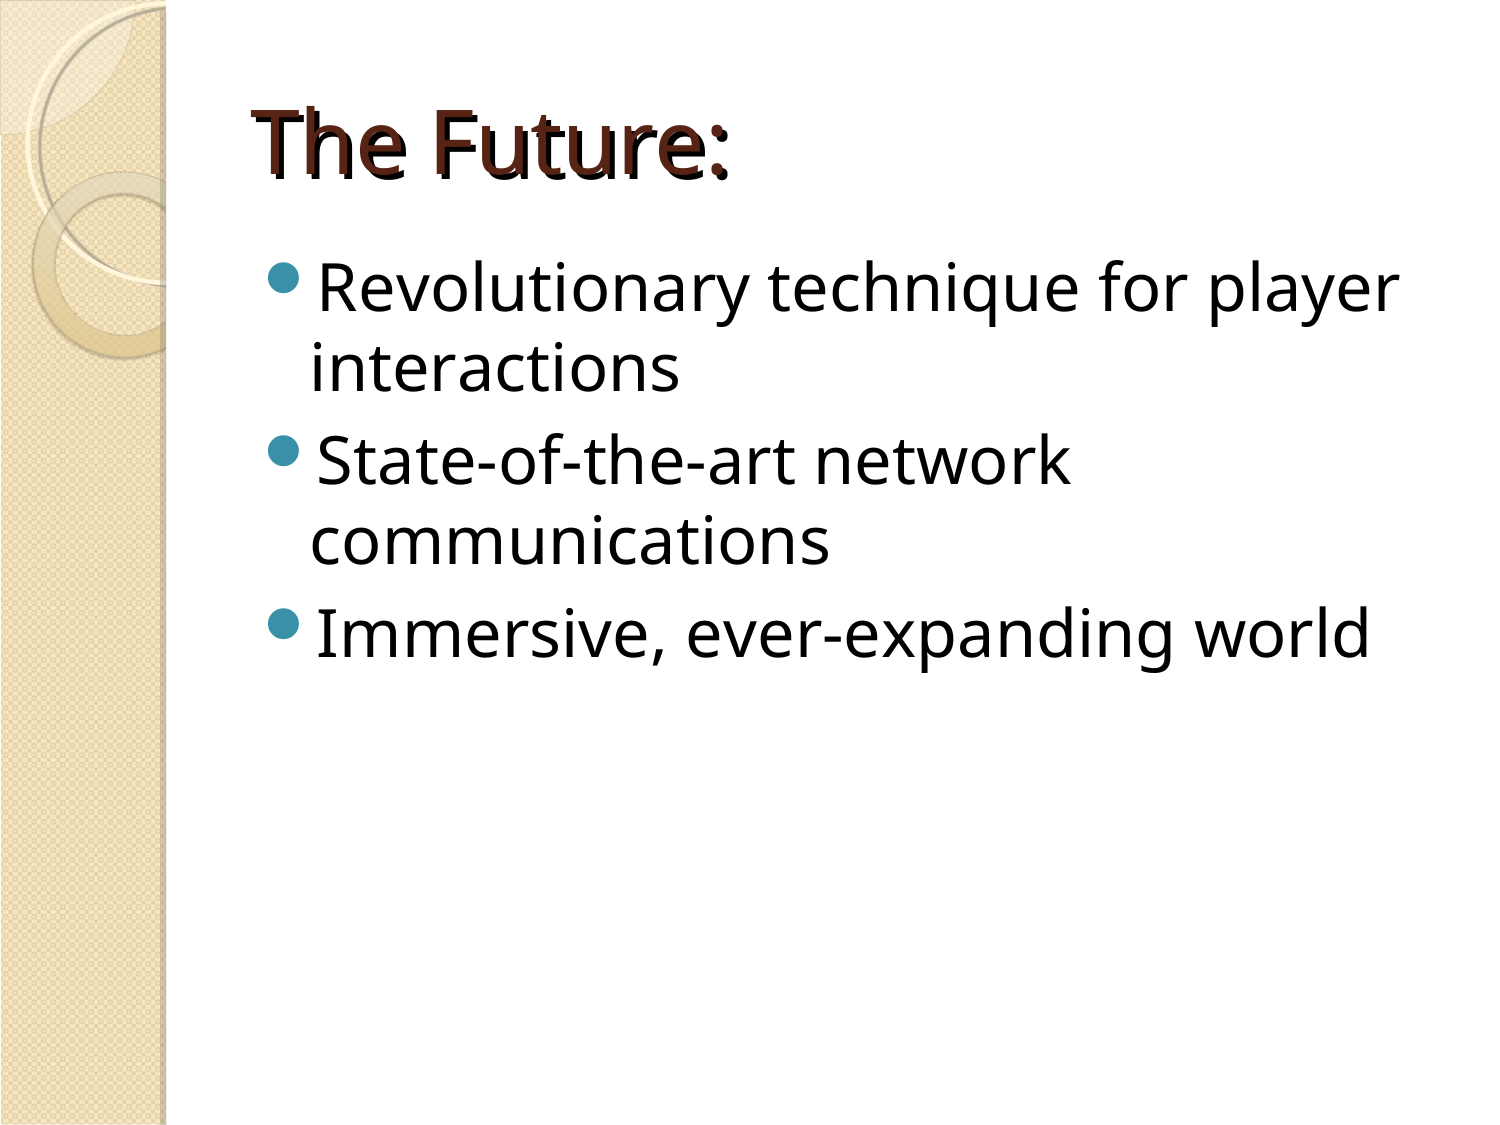

# The Future:
Revolutionary technique for player interactions
State-of-the-art network communications
Immersive, ever-expanding world